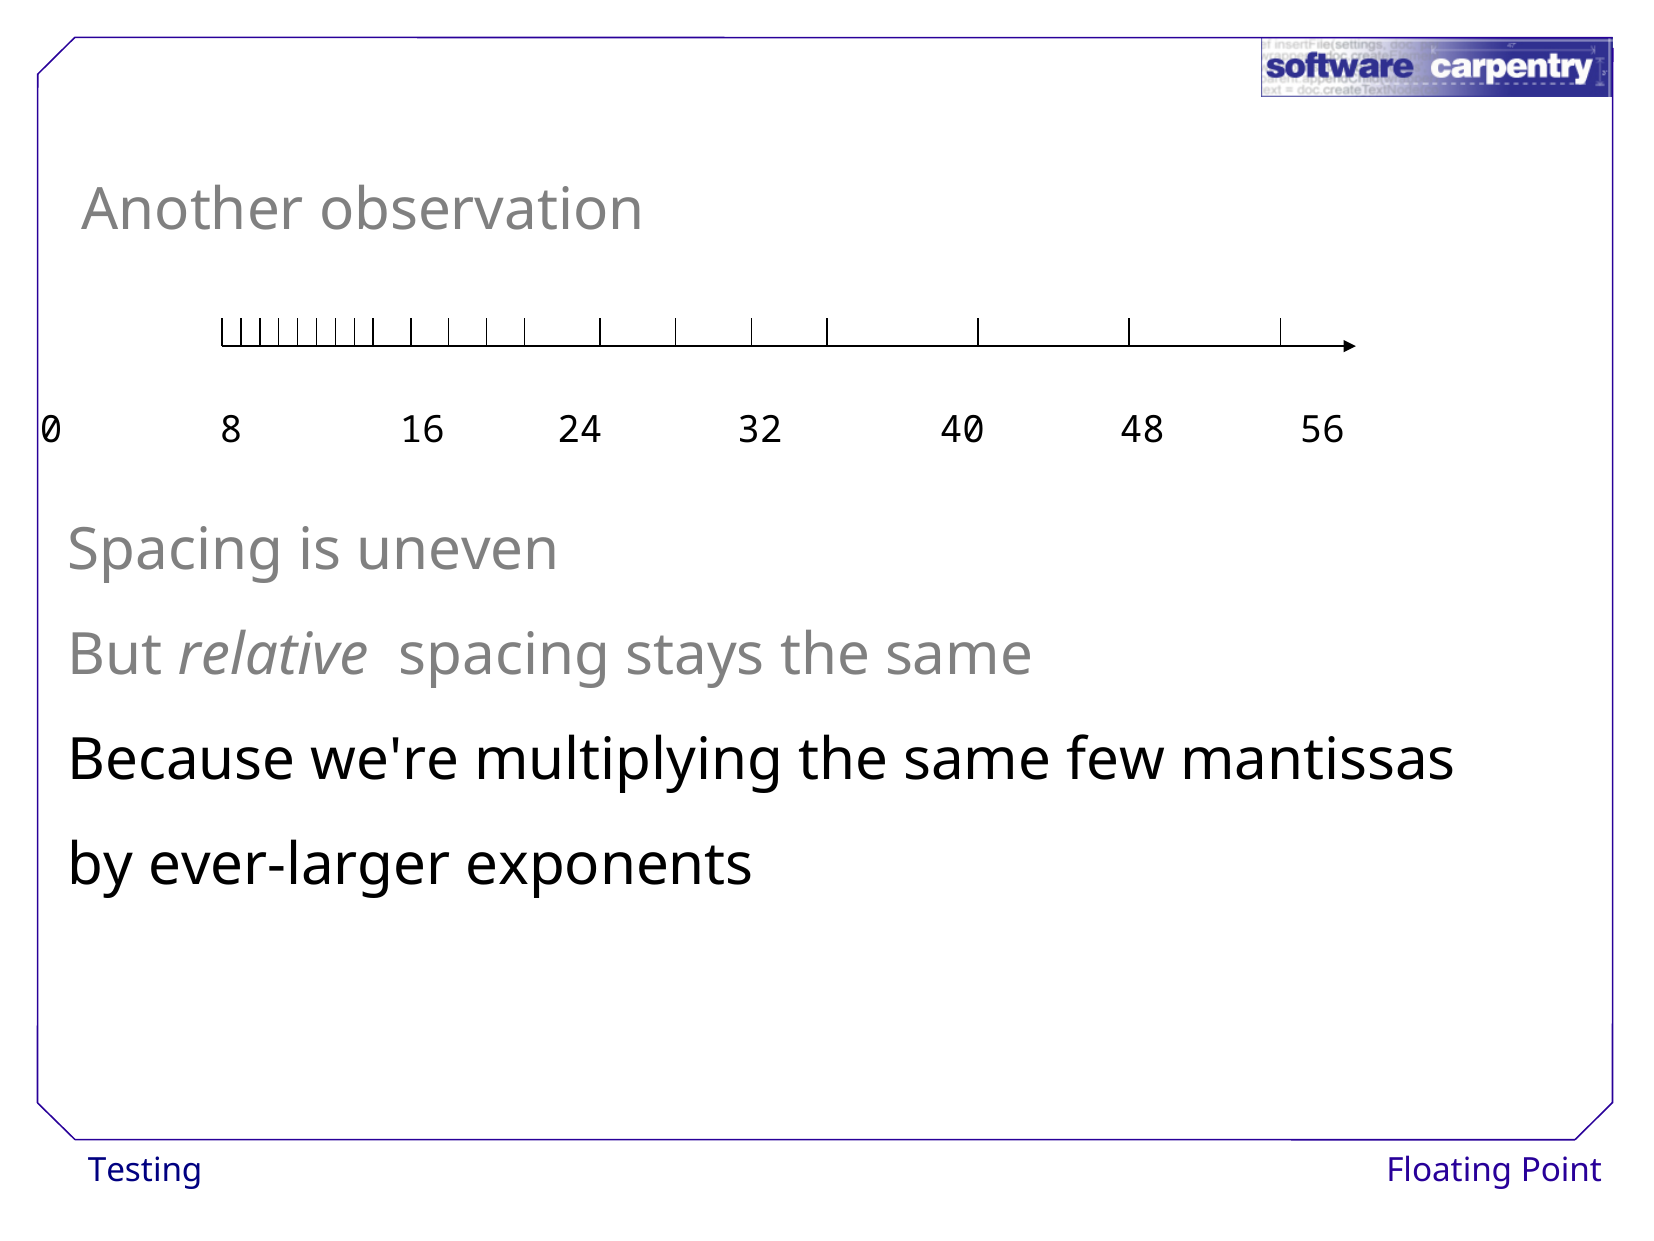

Another observation
0 8 16 24 32 40 48 56
Spacing is uneven
But relative spacing stays the same
Because we're multiplying the same few mantissas
by ever-larger exponents